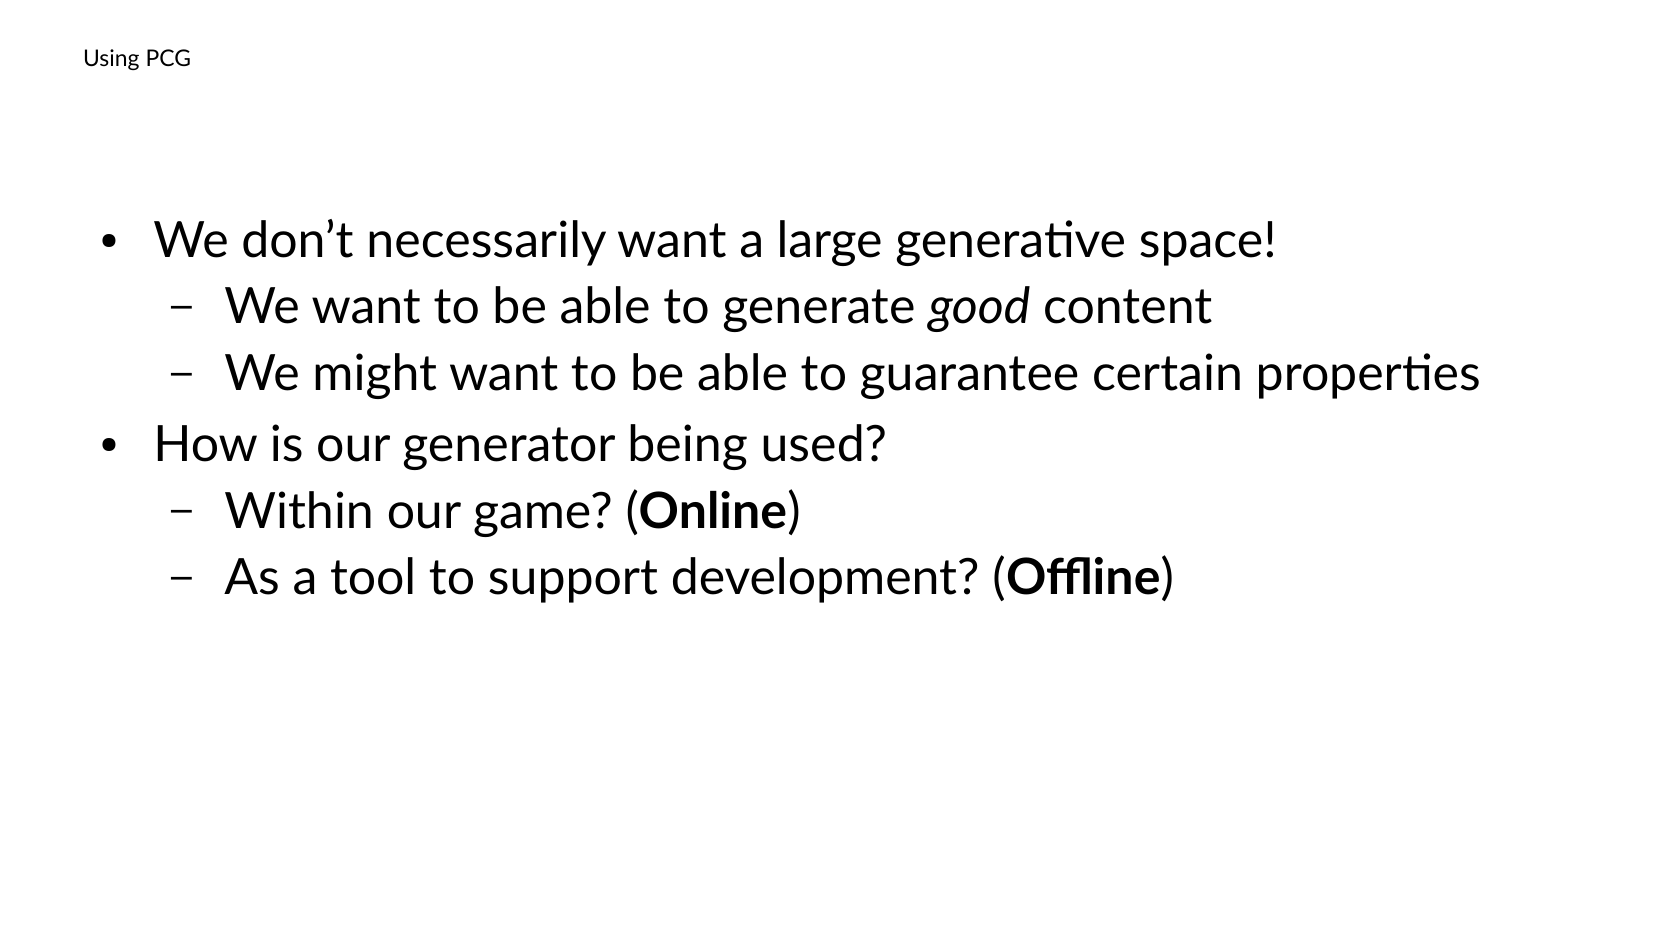

# Using PCG
We don’t necessarily want a large generative space!
We want to be able to generate good content
We might want to be able to guarantee certain properties
How is our generator being used?
Within our game? (Online)
As a tool to support development? (Offline)